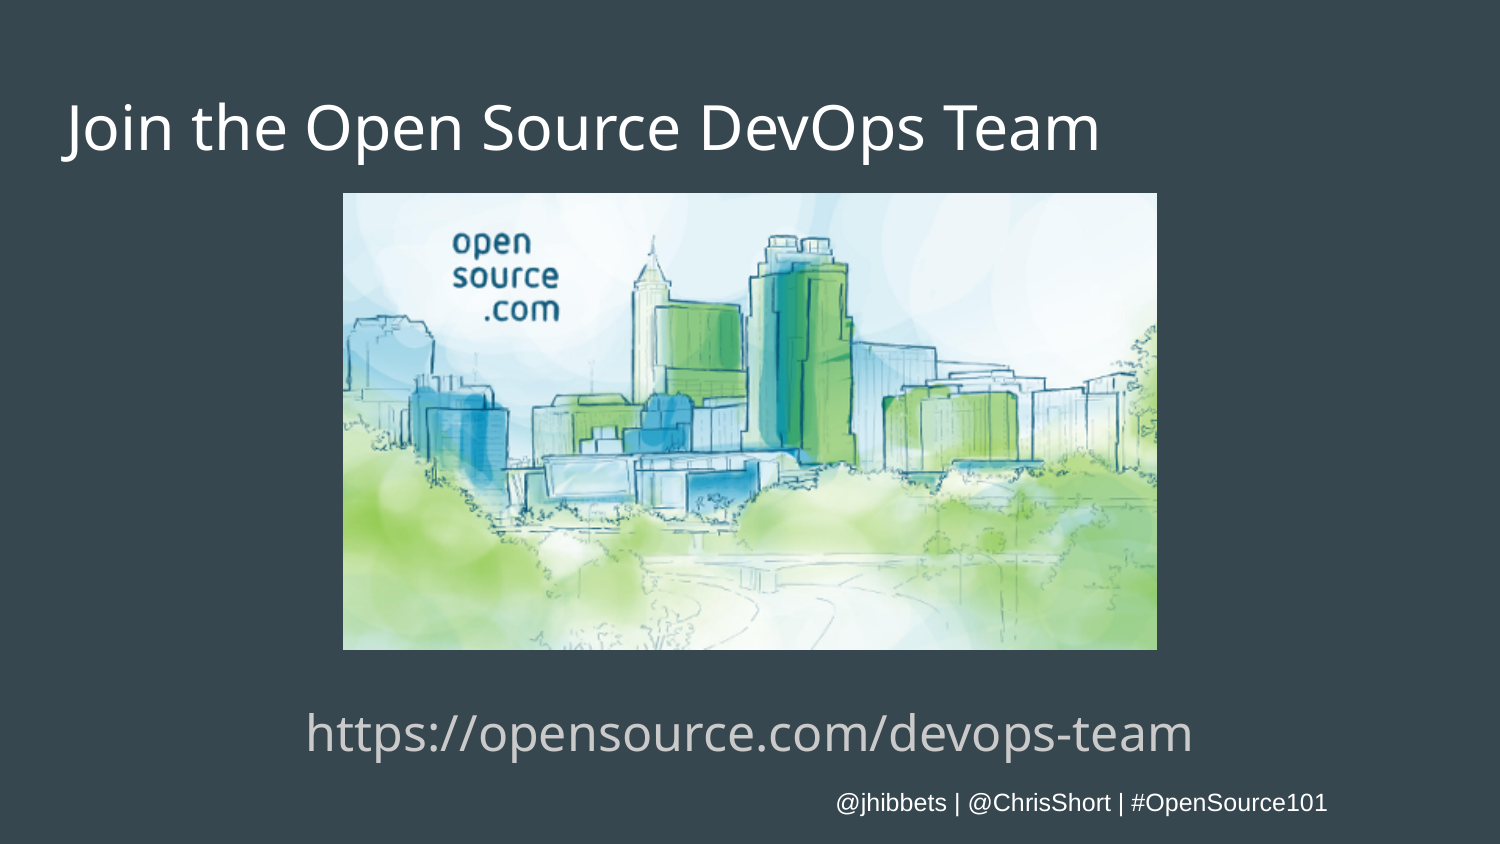

# Join the Open Source DevOps Team
https://opensource.com/devops-team